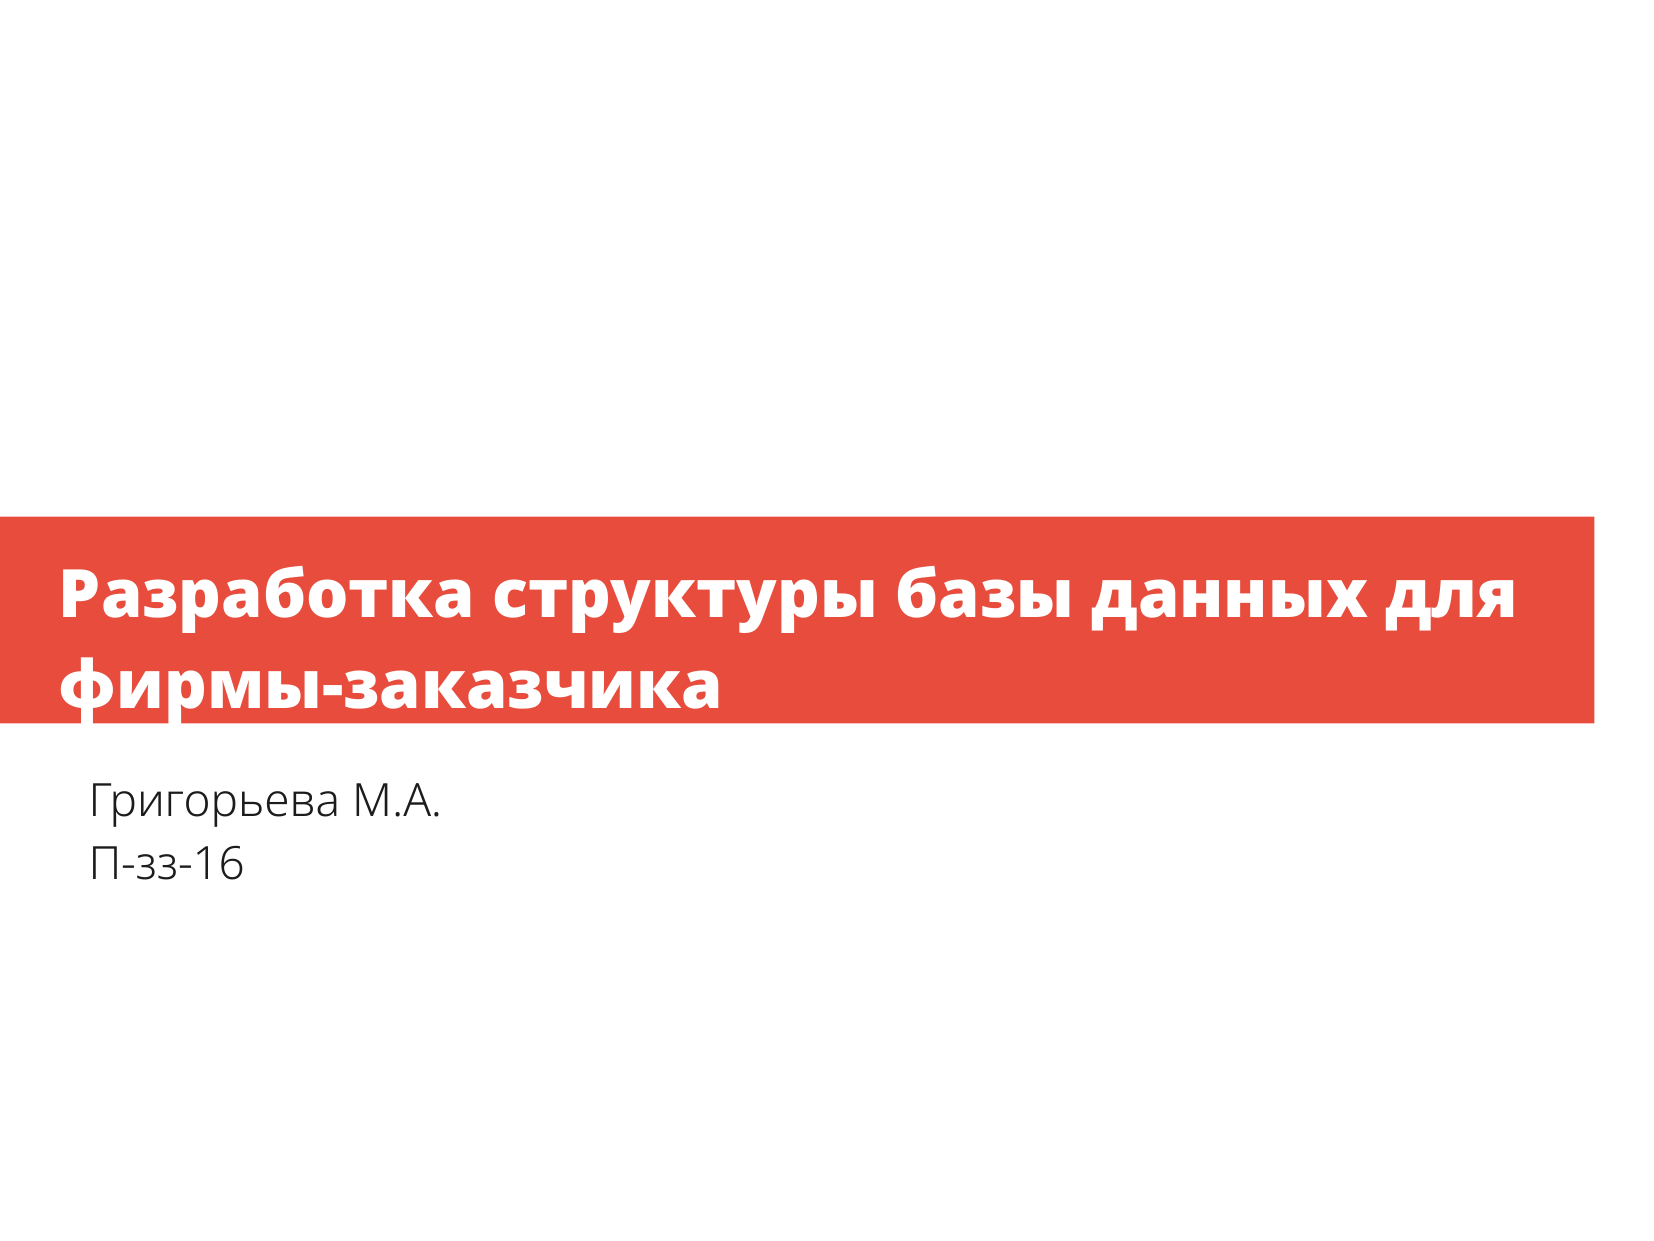

# Разработка структуры базы данных для фирмы-заказчика
Григорьева М.А.
П-зз-16